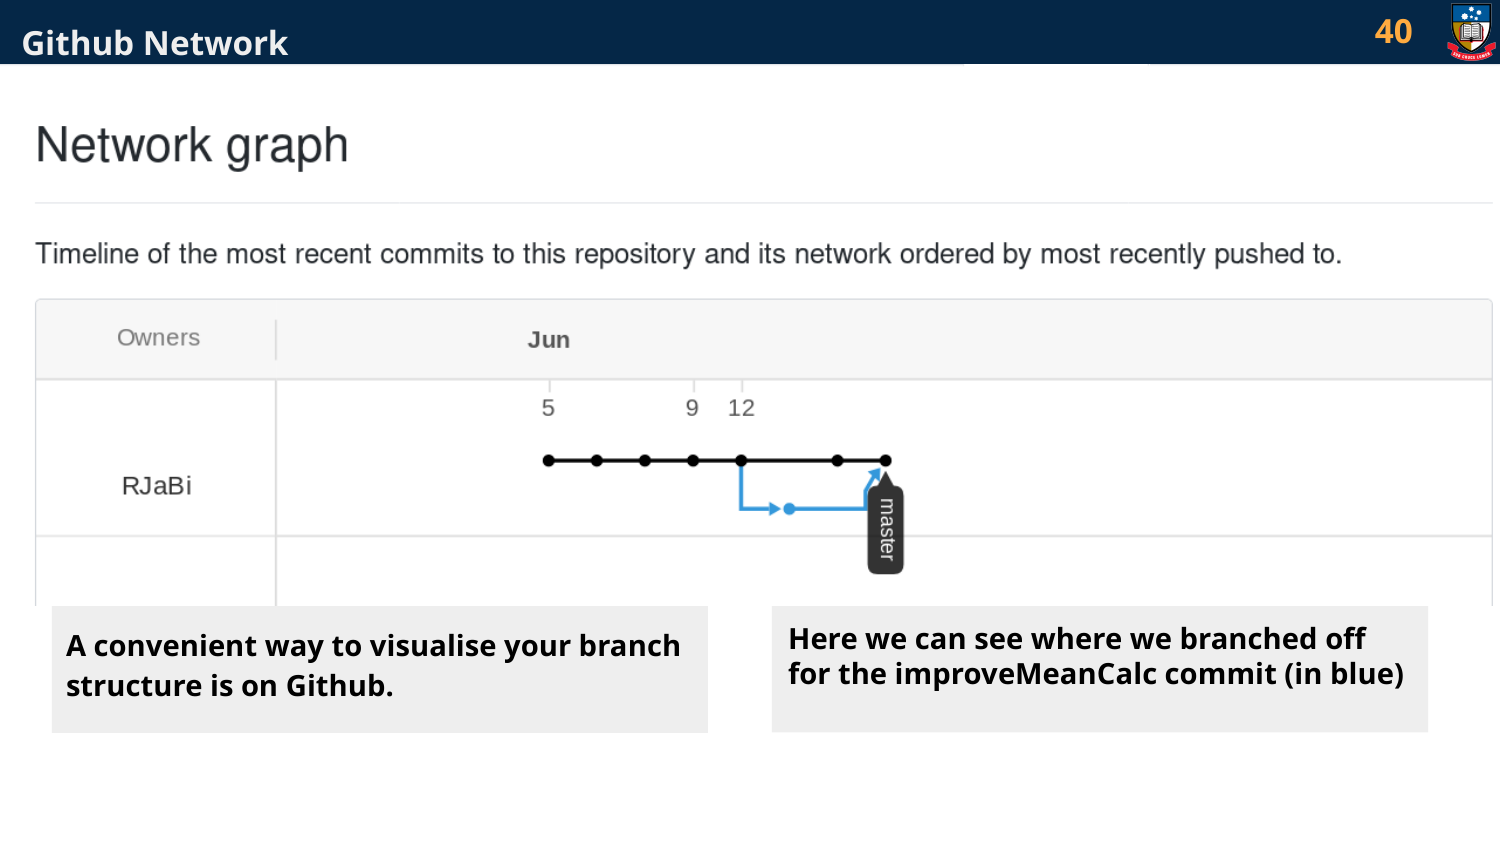

Github Network
#
A convenient way to visualise your branch structure is on Github.
Here we can see where we branched off for the improveMeanCalc commit (in blue)